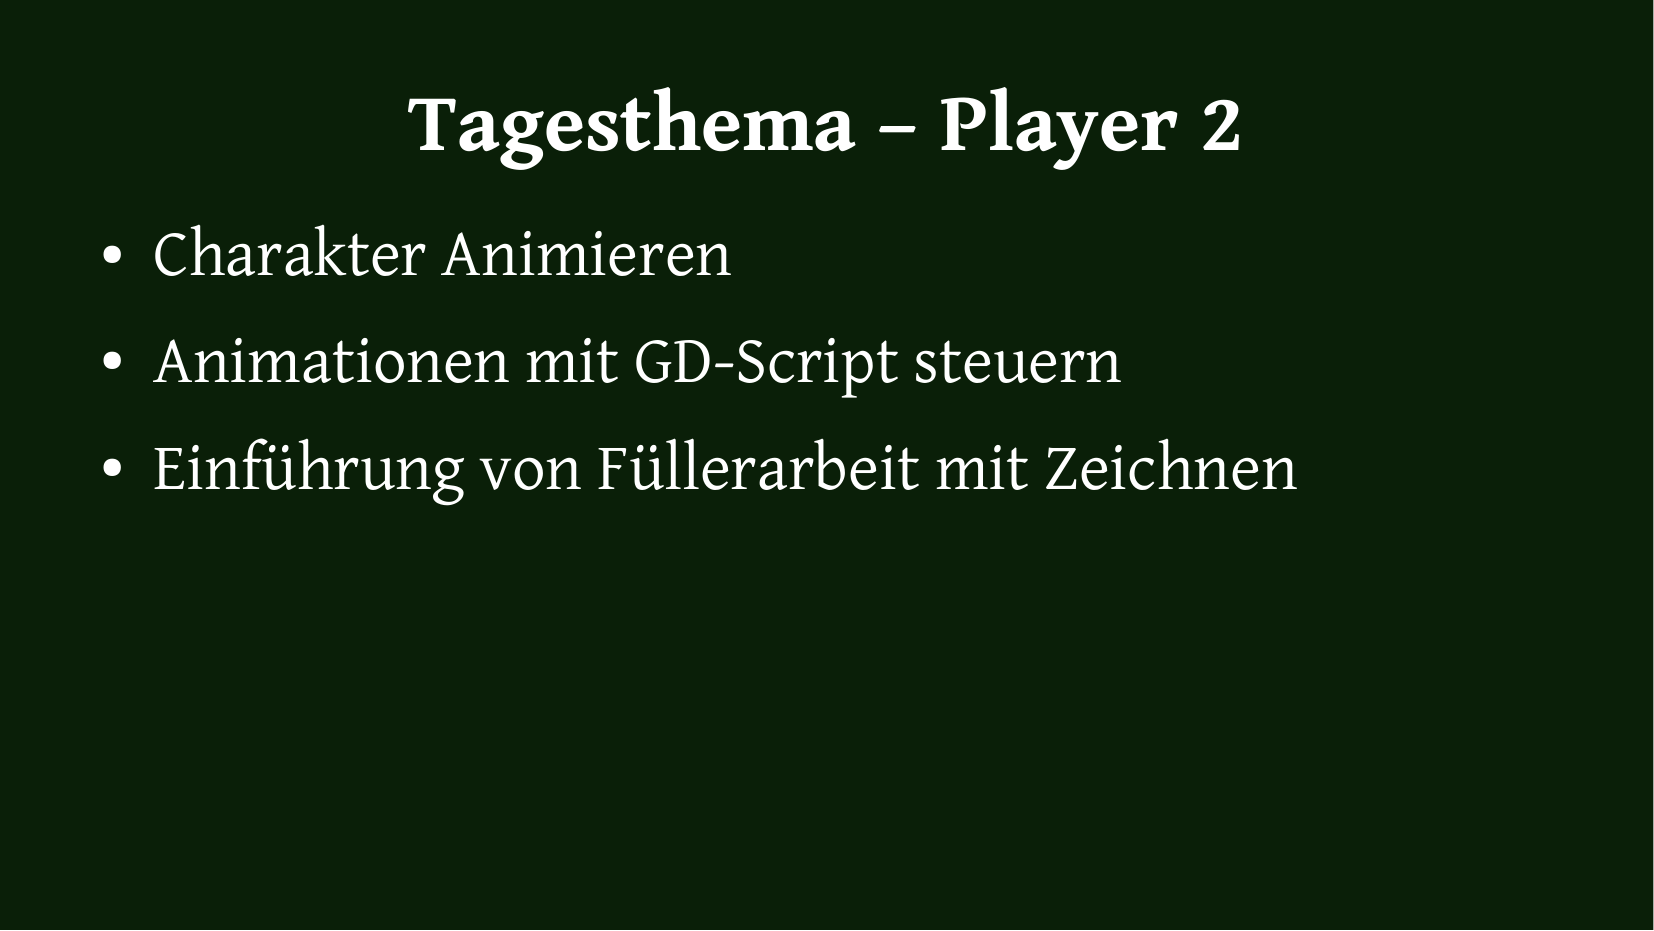

# Tagesthema – Player 2
Charakter Animieren
Animationen mit GD-Script steuern
Einführung von Füllerarbeit mit Zeichnen